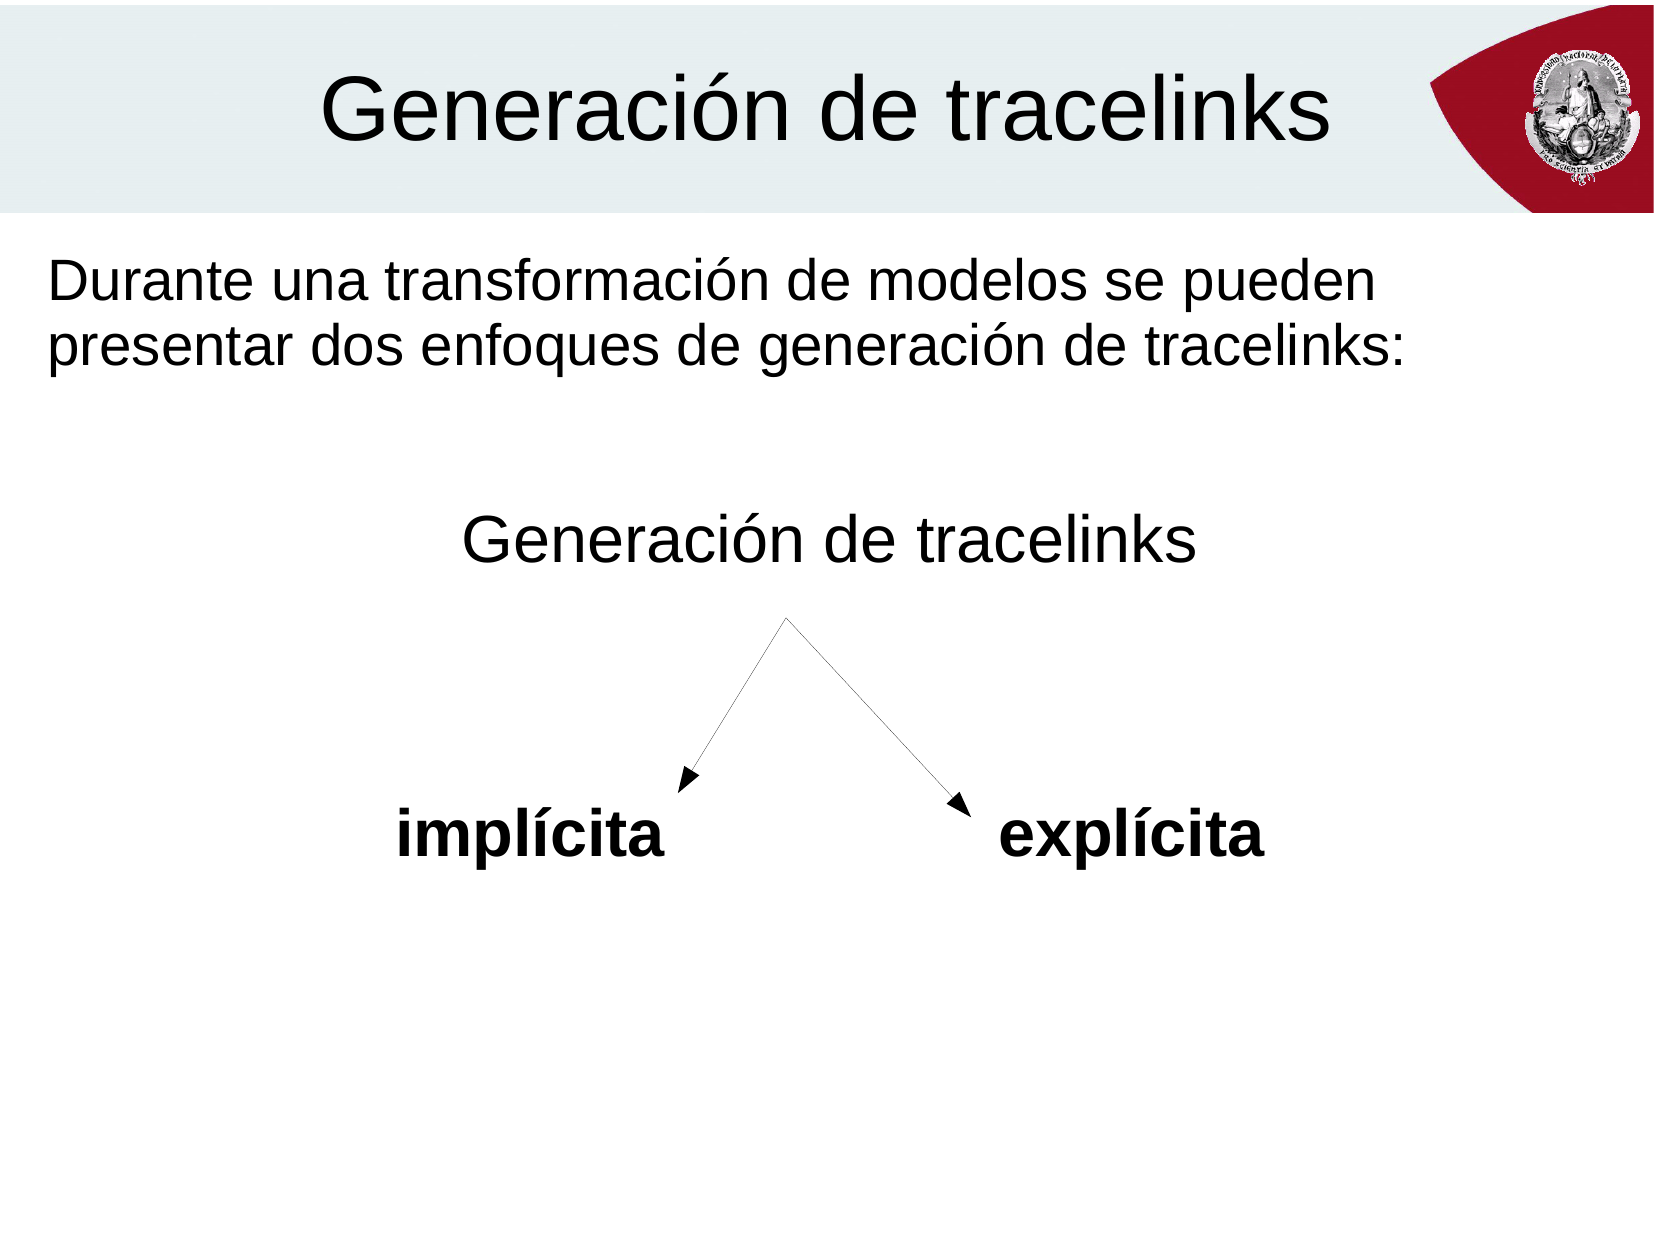

# Generación de tracelinks
Durante una transformación de modelos se pueden presentar dos enfoques de generación de tracelinks:
Generación de tracelinks
implícita explícita